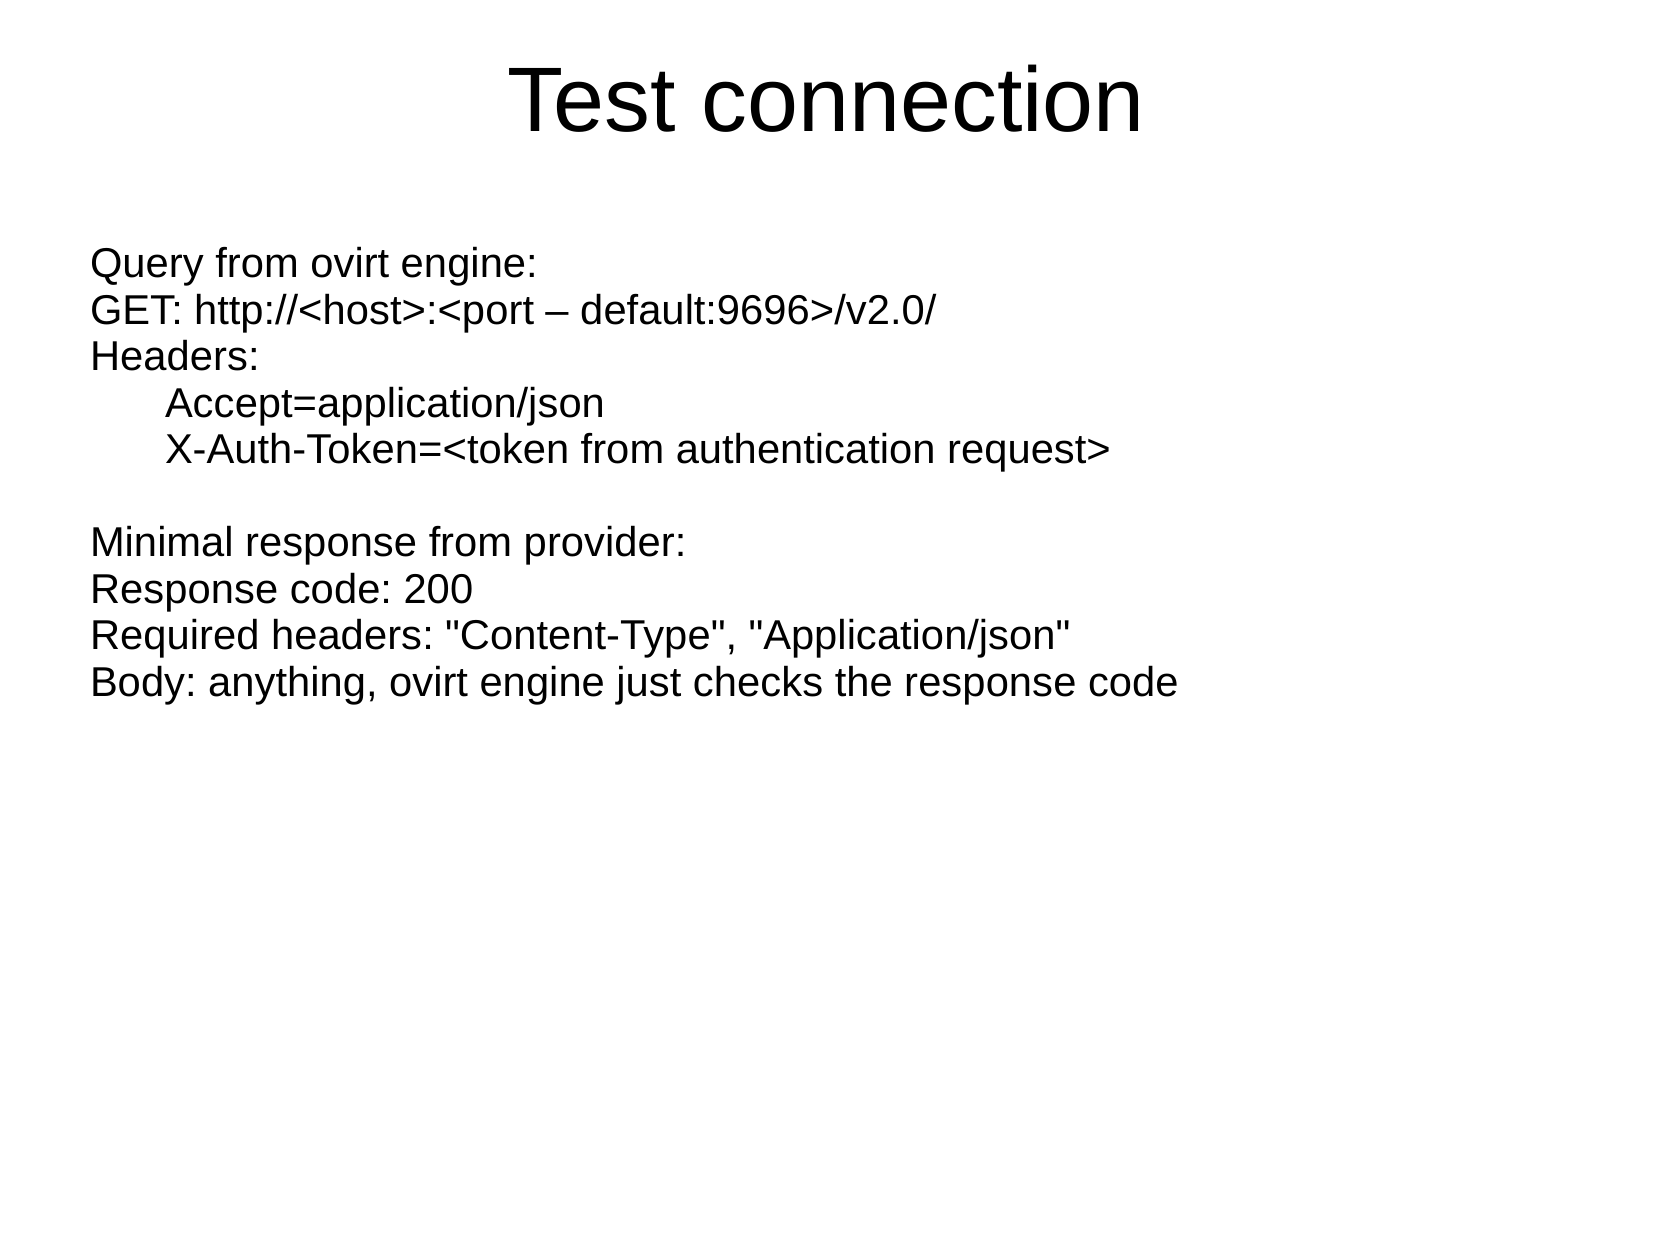

# Test connection
Query from ovirt engine:
GET: http://<host>:<port – default:9696>/v2.0/
Headers:
 	Accept=application/json
 	X-Auth-Token=<token from authentication request>
Minimal response from provider:
Response code: 200
Required headers: "Content-Type", "Application/json"
Body: anything, ovirt engine just checks the response code